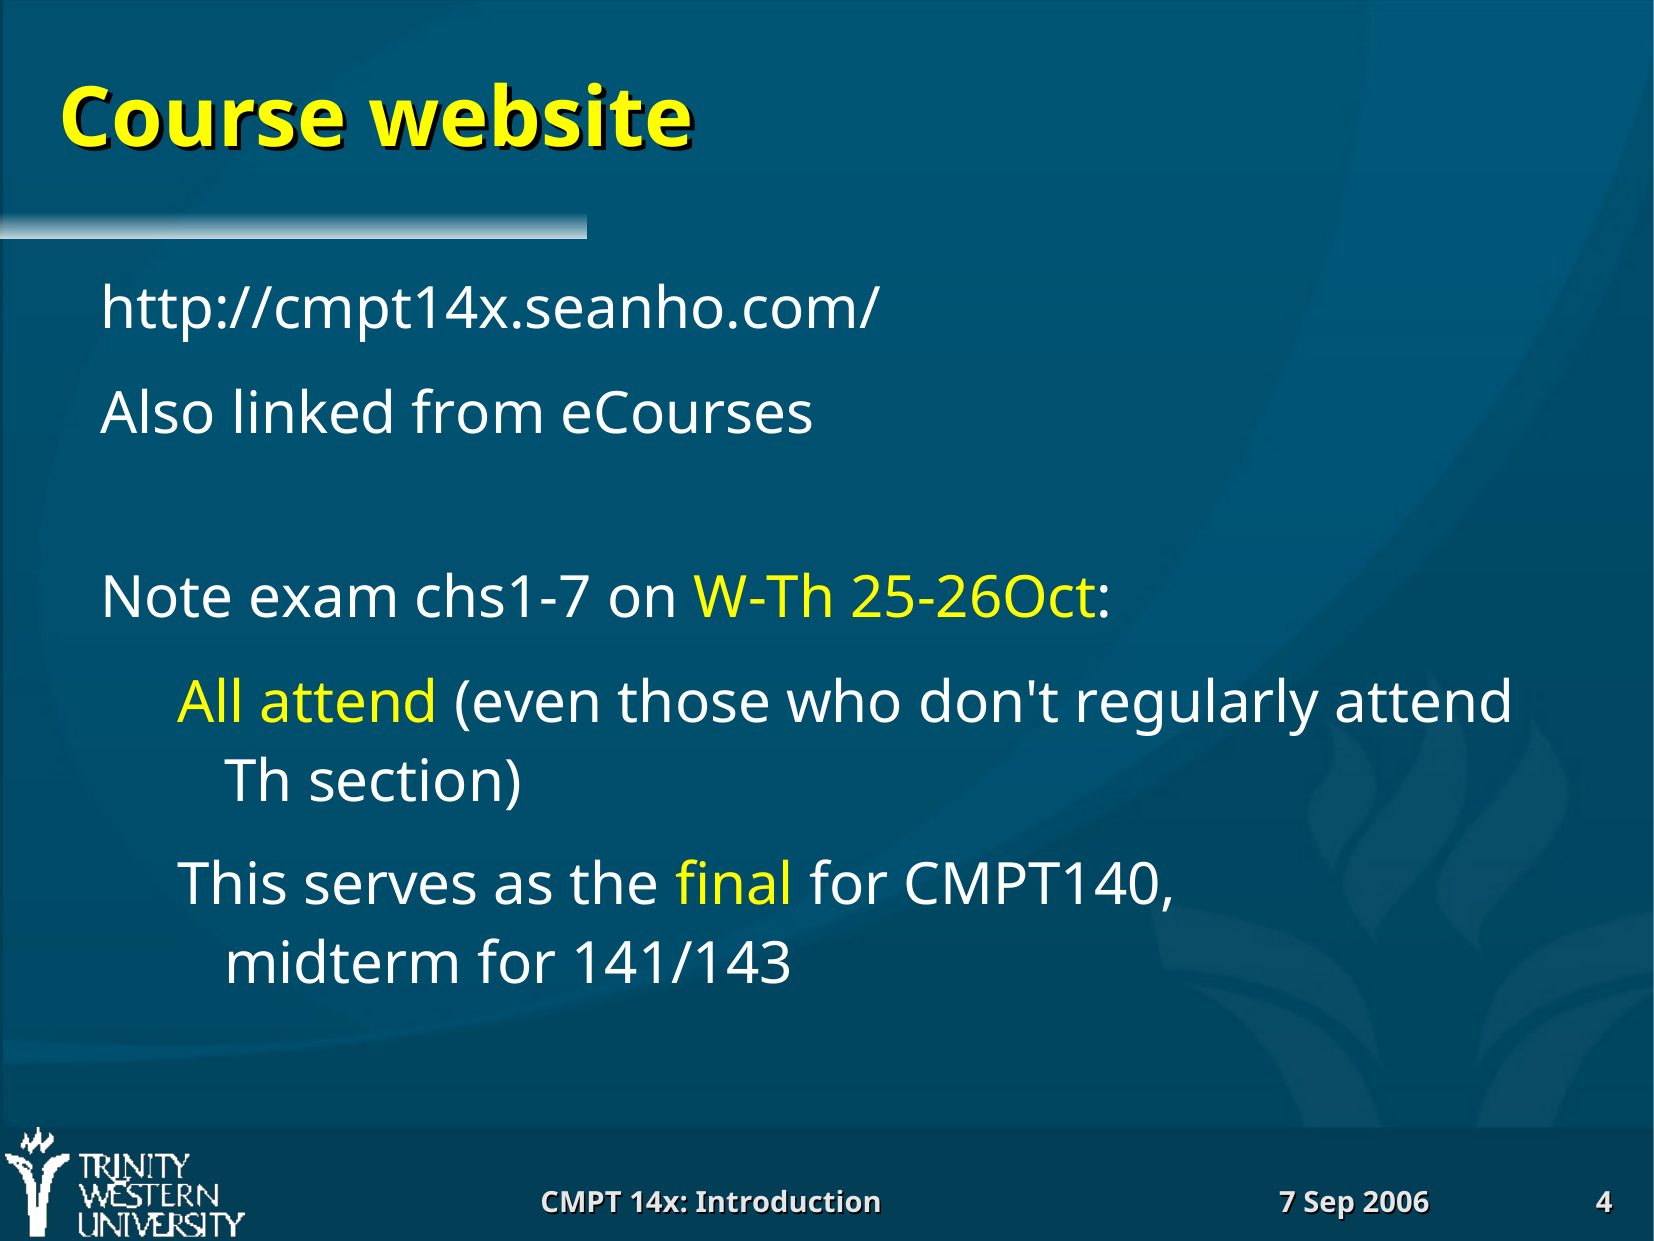

# Course website
http://cmpt14x.seanho.com/
Also linked from eCourses
Note exam chs1-7 on W-Th 25-26Oct:
All attend (even those who don't regularly attend Th section)
This serves as the final for CMPT140,
midterm for 141/143
CMPT 14x: Introduction
7 Sep 2006
4